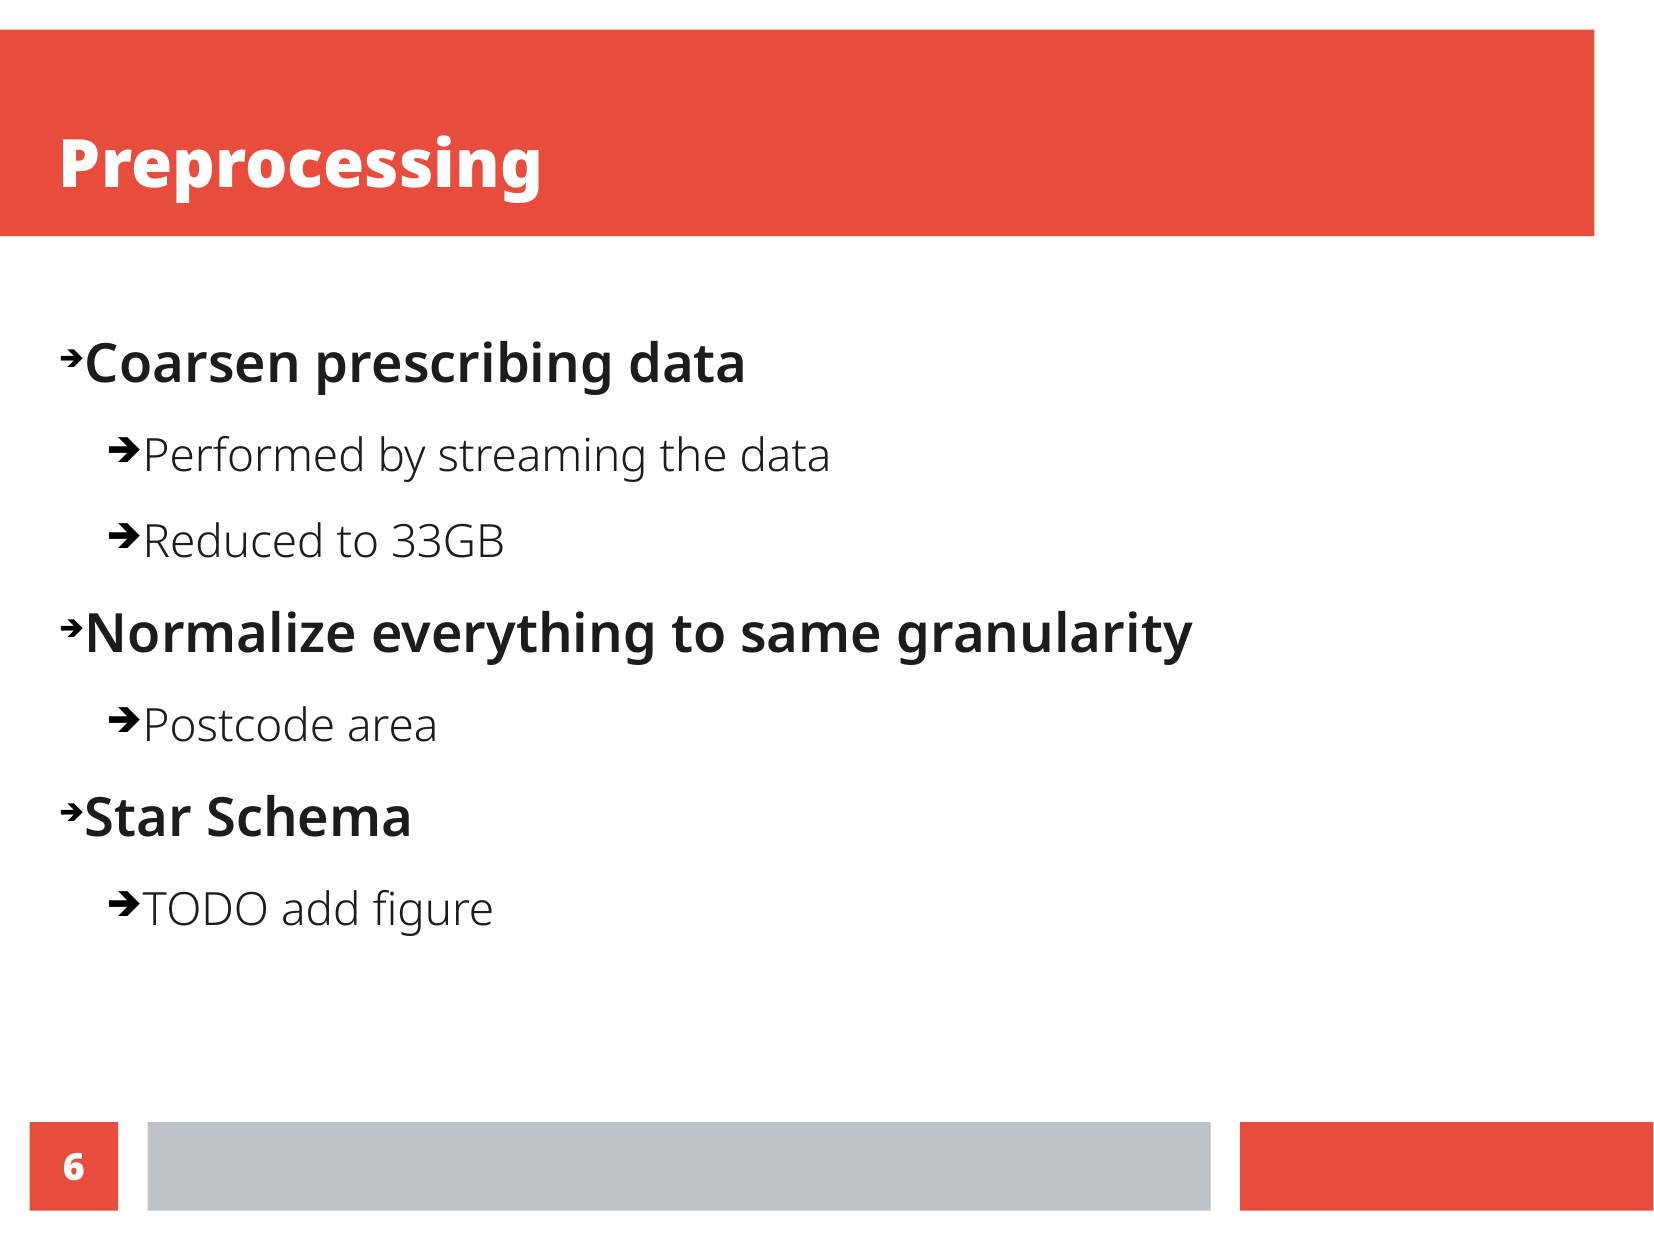

# Preprocessing
Coarsen prescribing data
Performed by streaming the data
Reduced to 33GB
Normalize everything to same granularity
Postcode area
Star Schema
TODO add figure
6